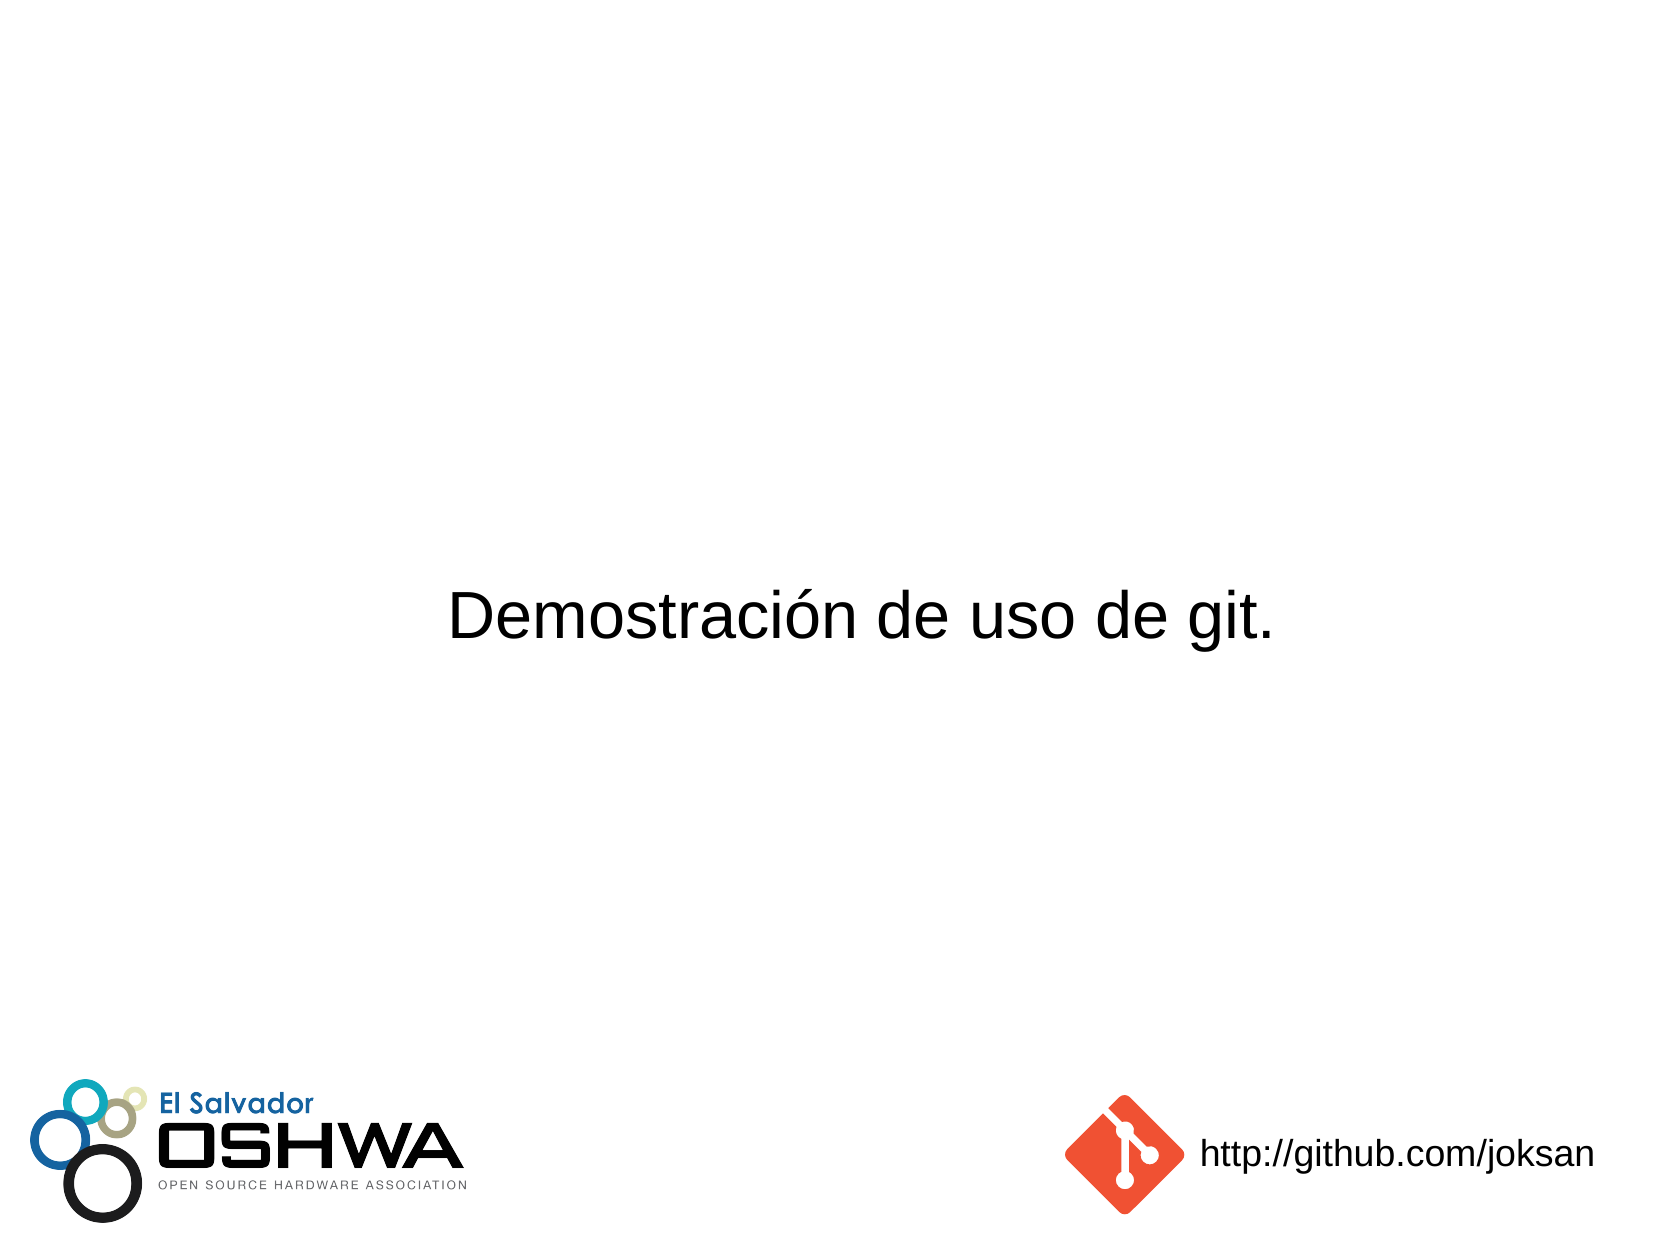

# Demostración de uso de git.
http://github.com/joksan